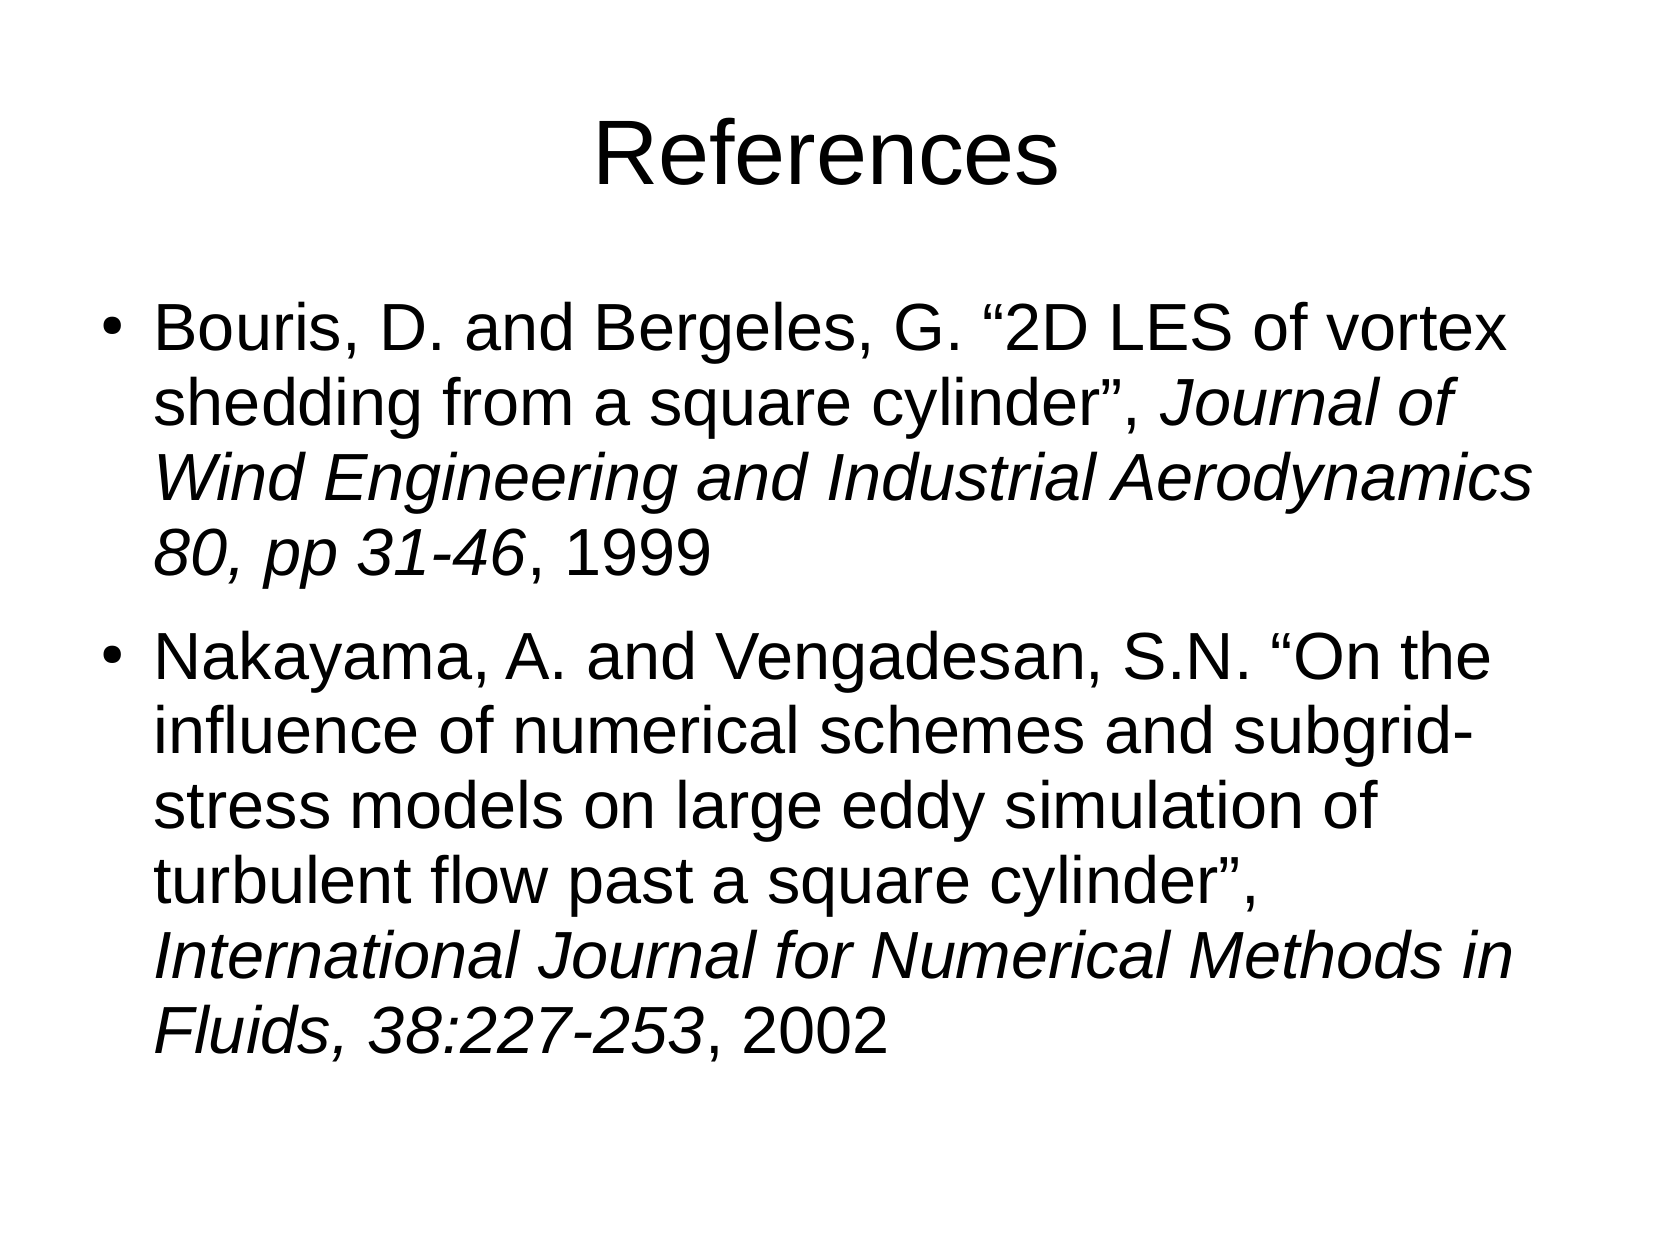

# References
Bouris, D. and Bergeles, G. “2D LES of vortex shedding from a square cylinder”, Journal of Wind Engineering and Industrial Aerodynamics 80, pp 31-46, 1999
Nakayama, A. and Vengadesan, S.N. “On the influence of numerical schemes and subgrid-stress models on large eddy simulation of turbulent flow past a square cylinder”, International Journal for Numerical Methods in Fluids, 38:227-253, 2002